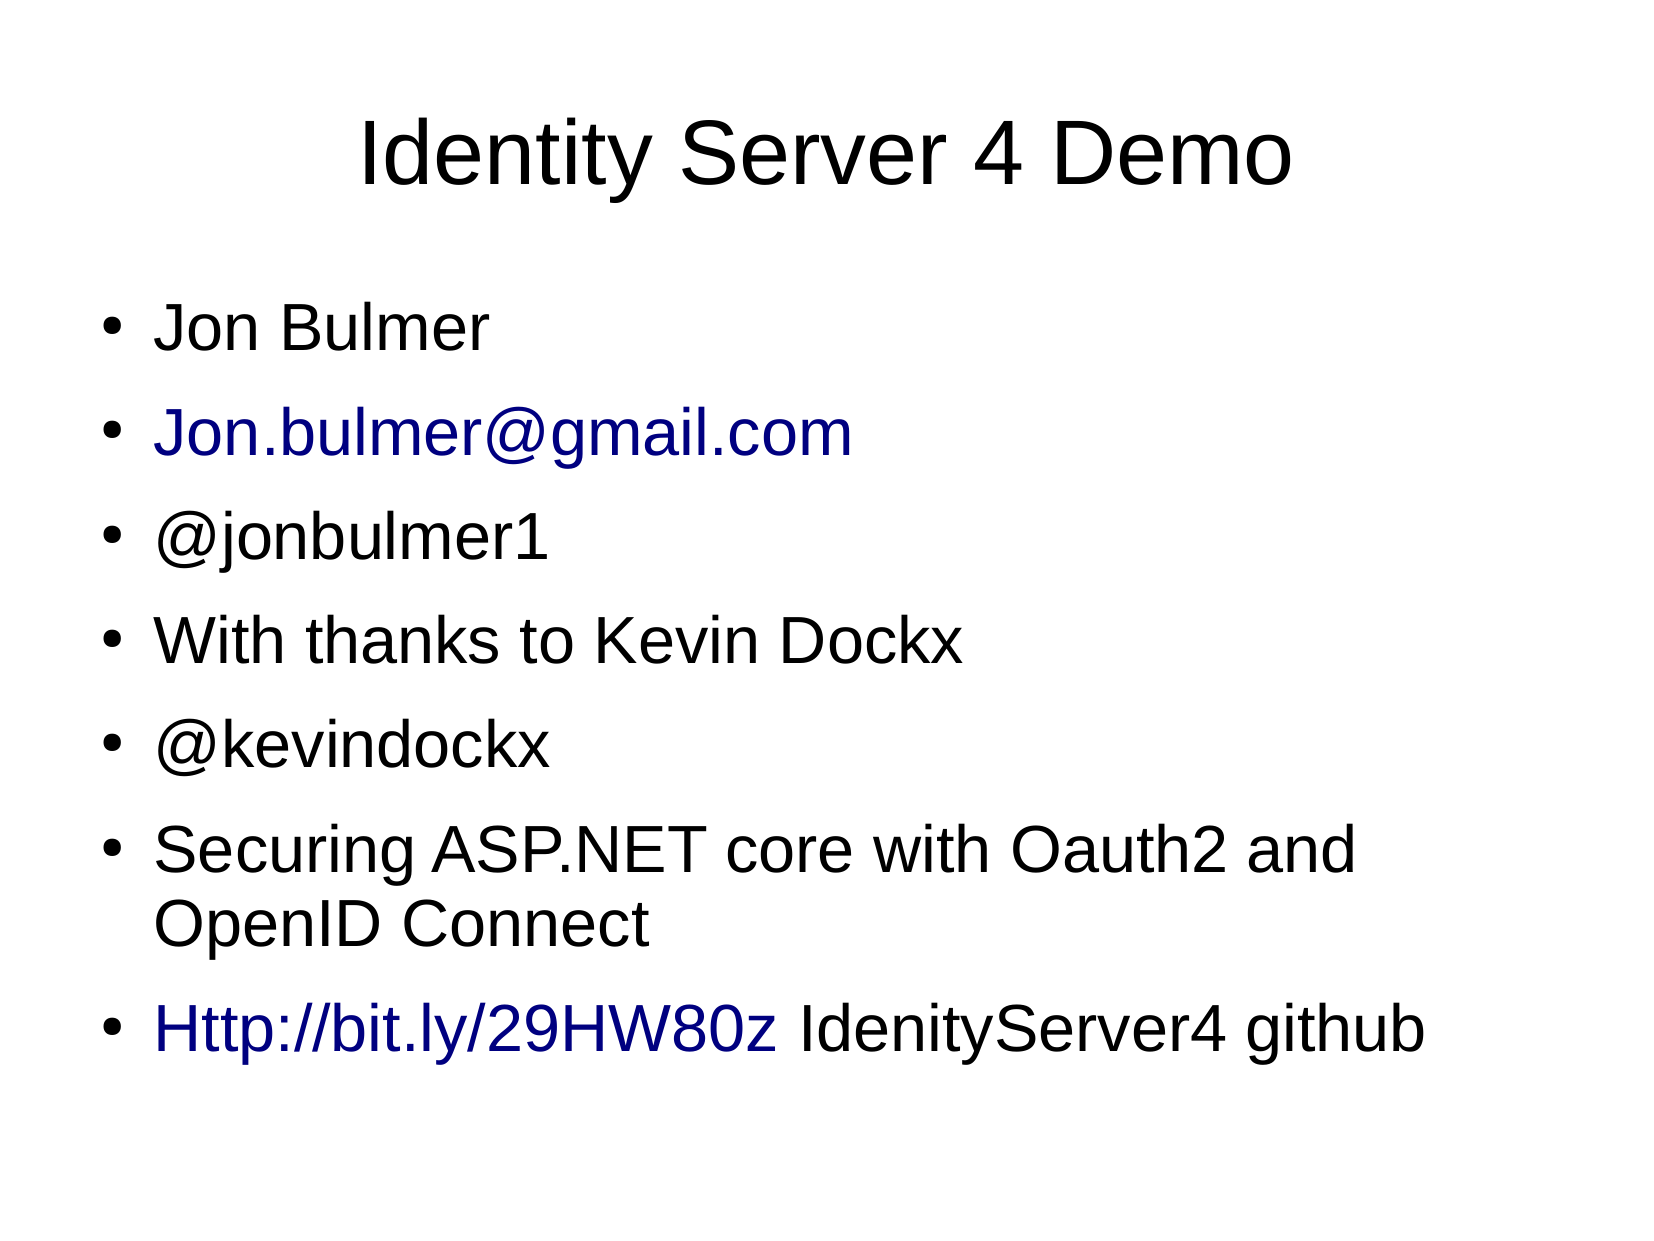

# Identity Server 4 Demo
Jon Bulmer
Jon.bulmer@gmail.com
@jonbulmer1
With thanks to Kevin Dockx
@kevindockx
Securing ASP.NET core with Oauth2 and OpenID Connect
Http://bit.ly/29HW80z IdenityServer4 github